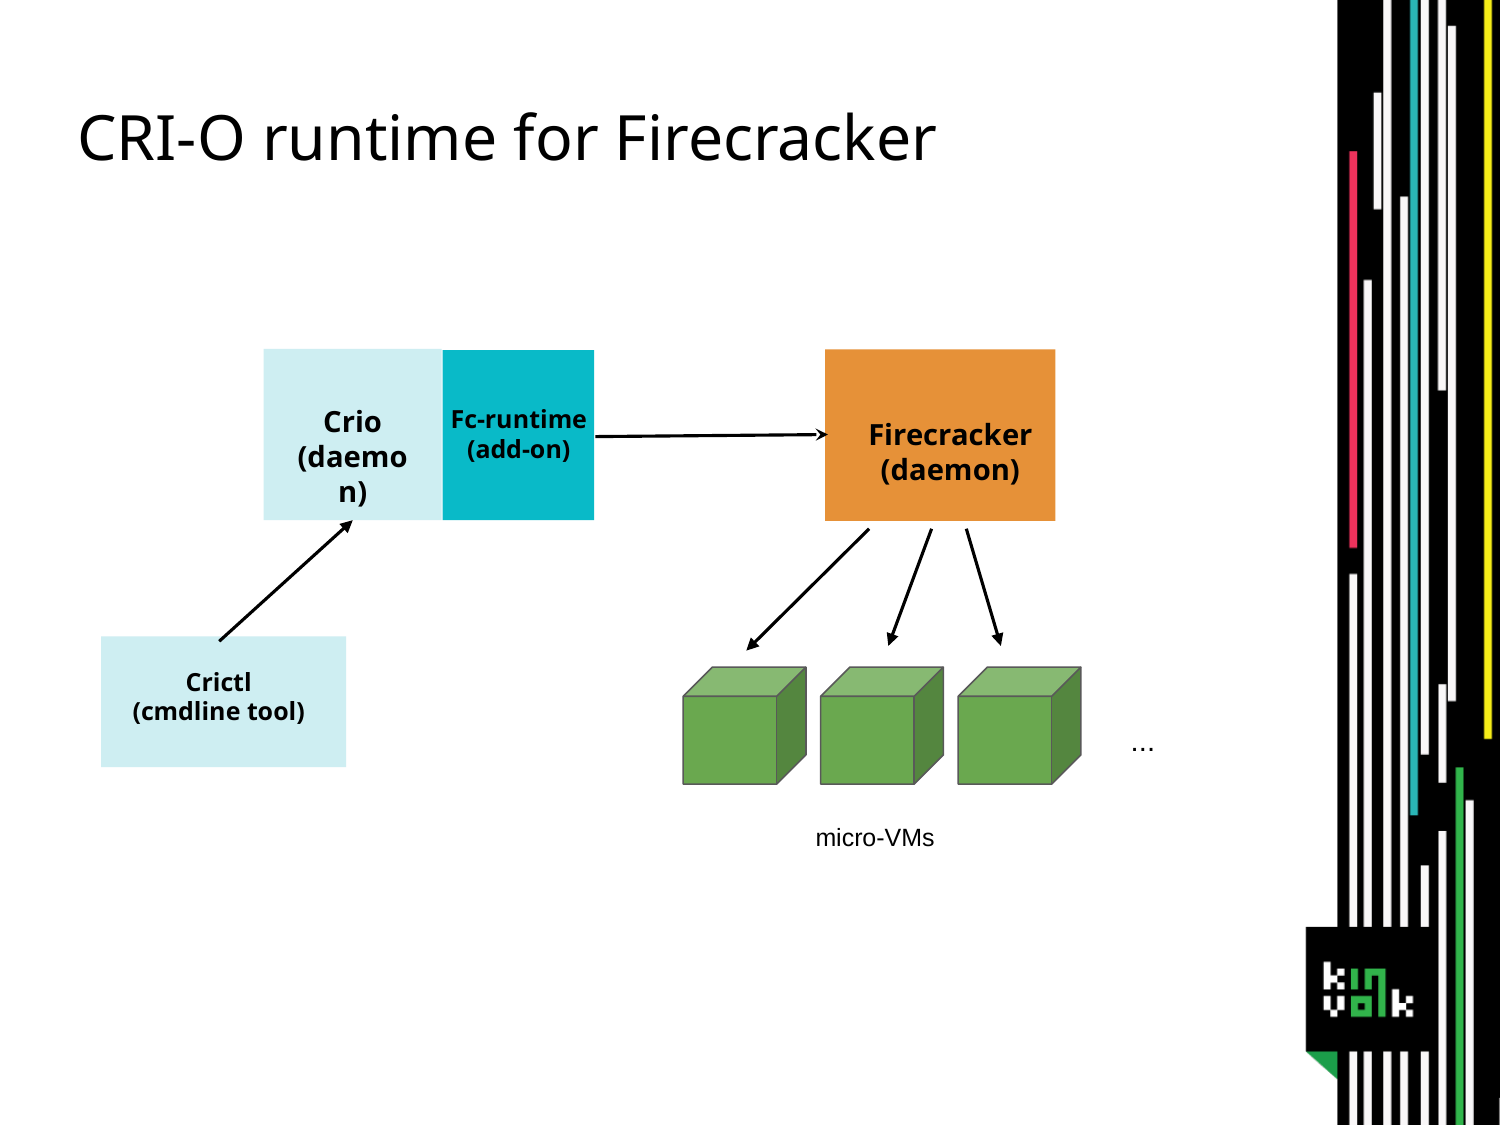

# CRI-O runtime for Firecracker
Crio
(daemon)
Fc-runtime
(add-on)
Firecracker
(daemon)
Crictl
(cmdline tool)
...
micro-VMs